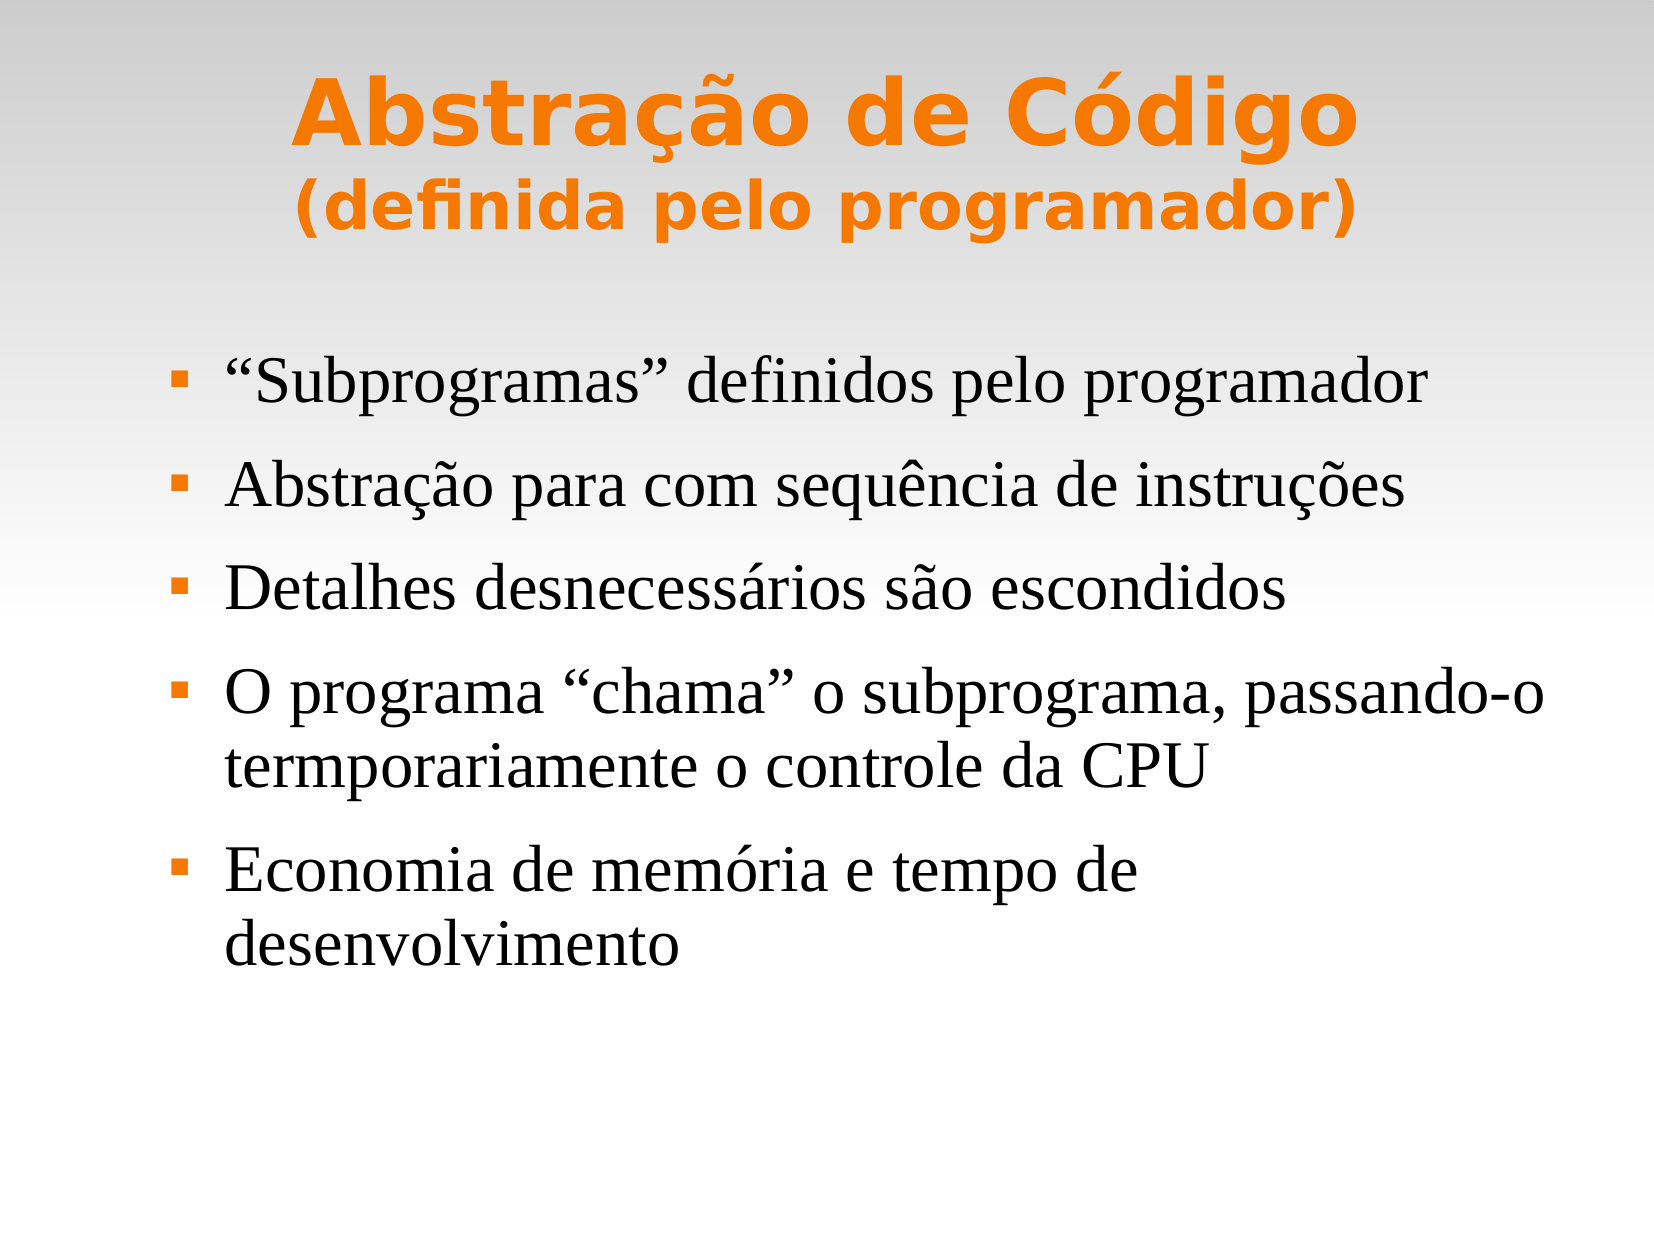

# Abstração de Código (definida pelo programador)
“Subprogramas” definidos pelo programador
Abstração para com sequência de instruções
Detalhes desnecessários são escondidos
O programa “chama” o subprograma, passando-o termporariamente o controle da CPU
Economia de memória e tempo de desenvolvimento